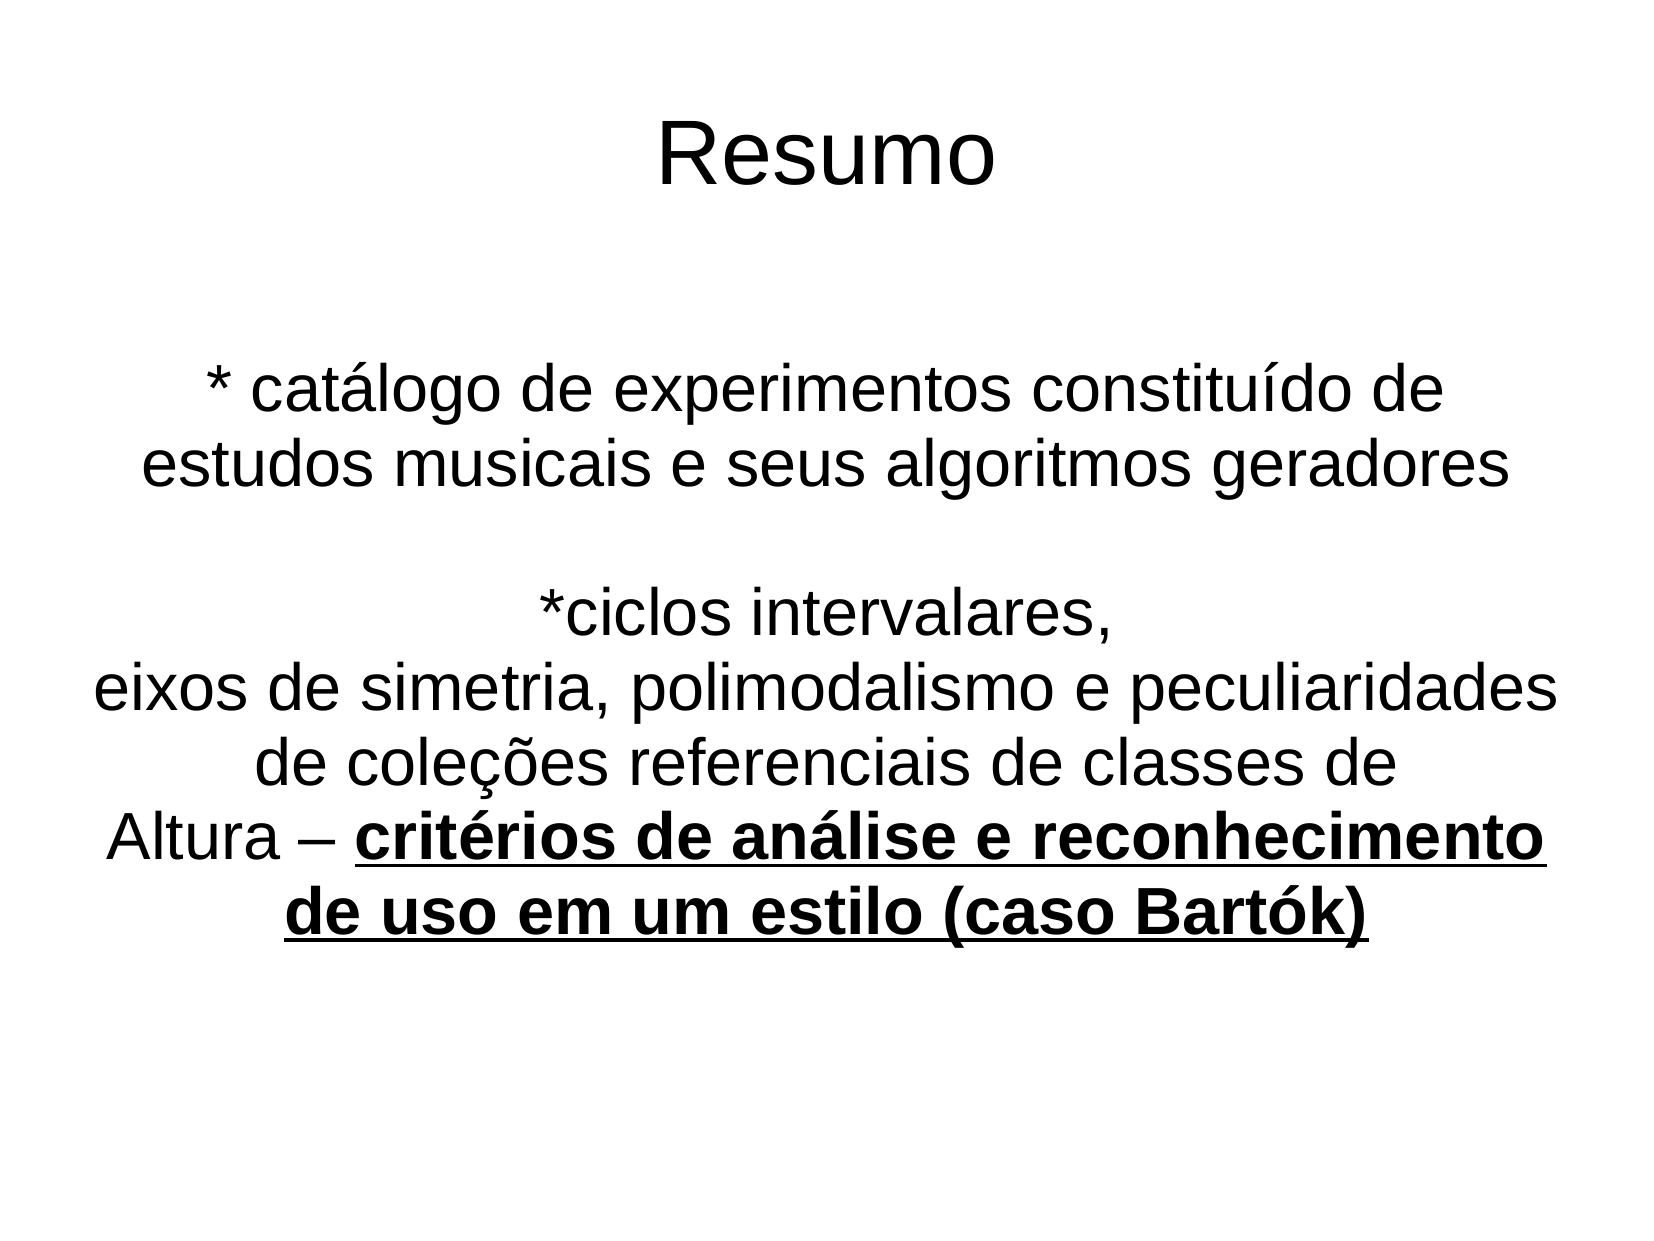

# Resumo
* catálogo de experimentos constituído de estudos musicais e seus algoritmos geradores
*ciclos intervalares,
eixos de simetria, polimodalismo e peculiaridades de coleções referenciais de classes de
Altura – critérios de análise e reconhecimento de uso em um estilo (caso Bartók)